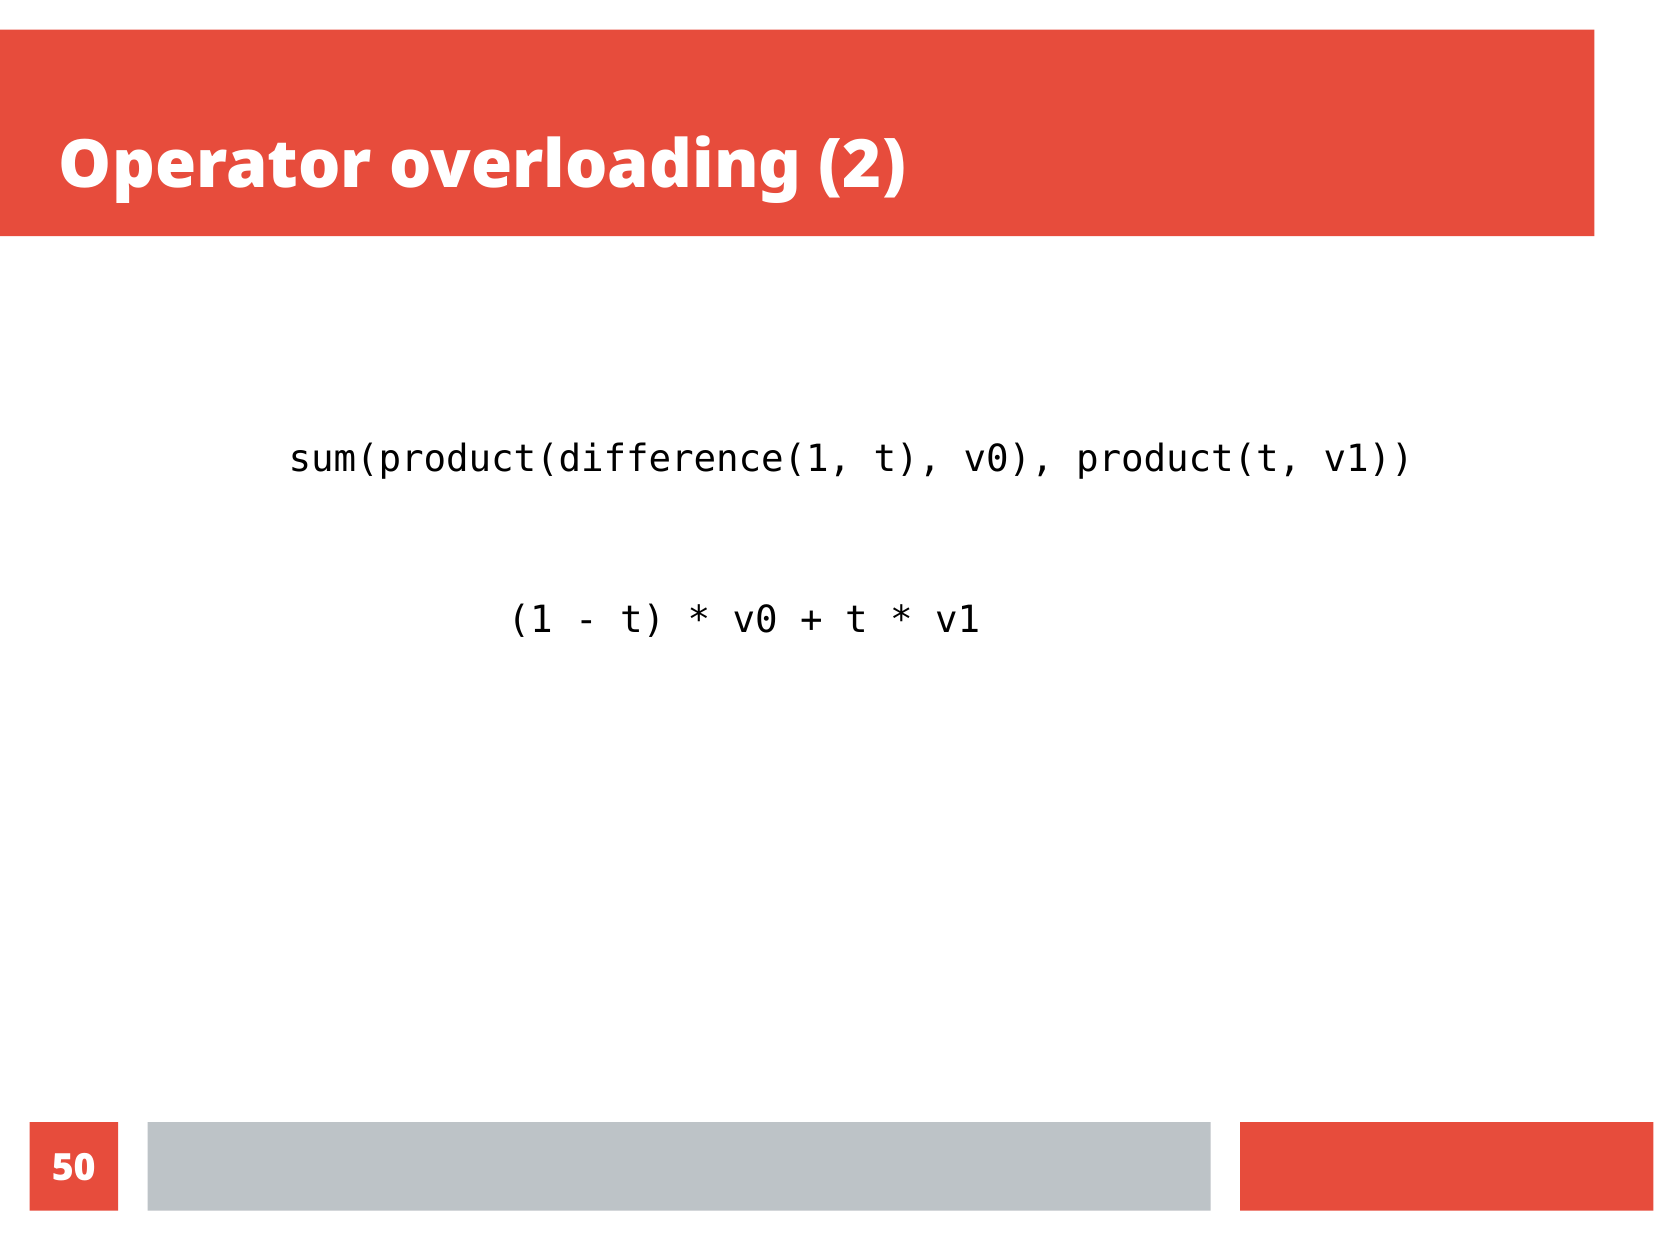

# Operator overloading (2)
sum(product(difference(1, t), v0), product(t, v1))
(1 - t) * v0 + t * v1
50